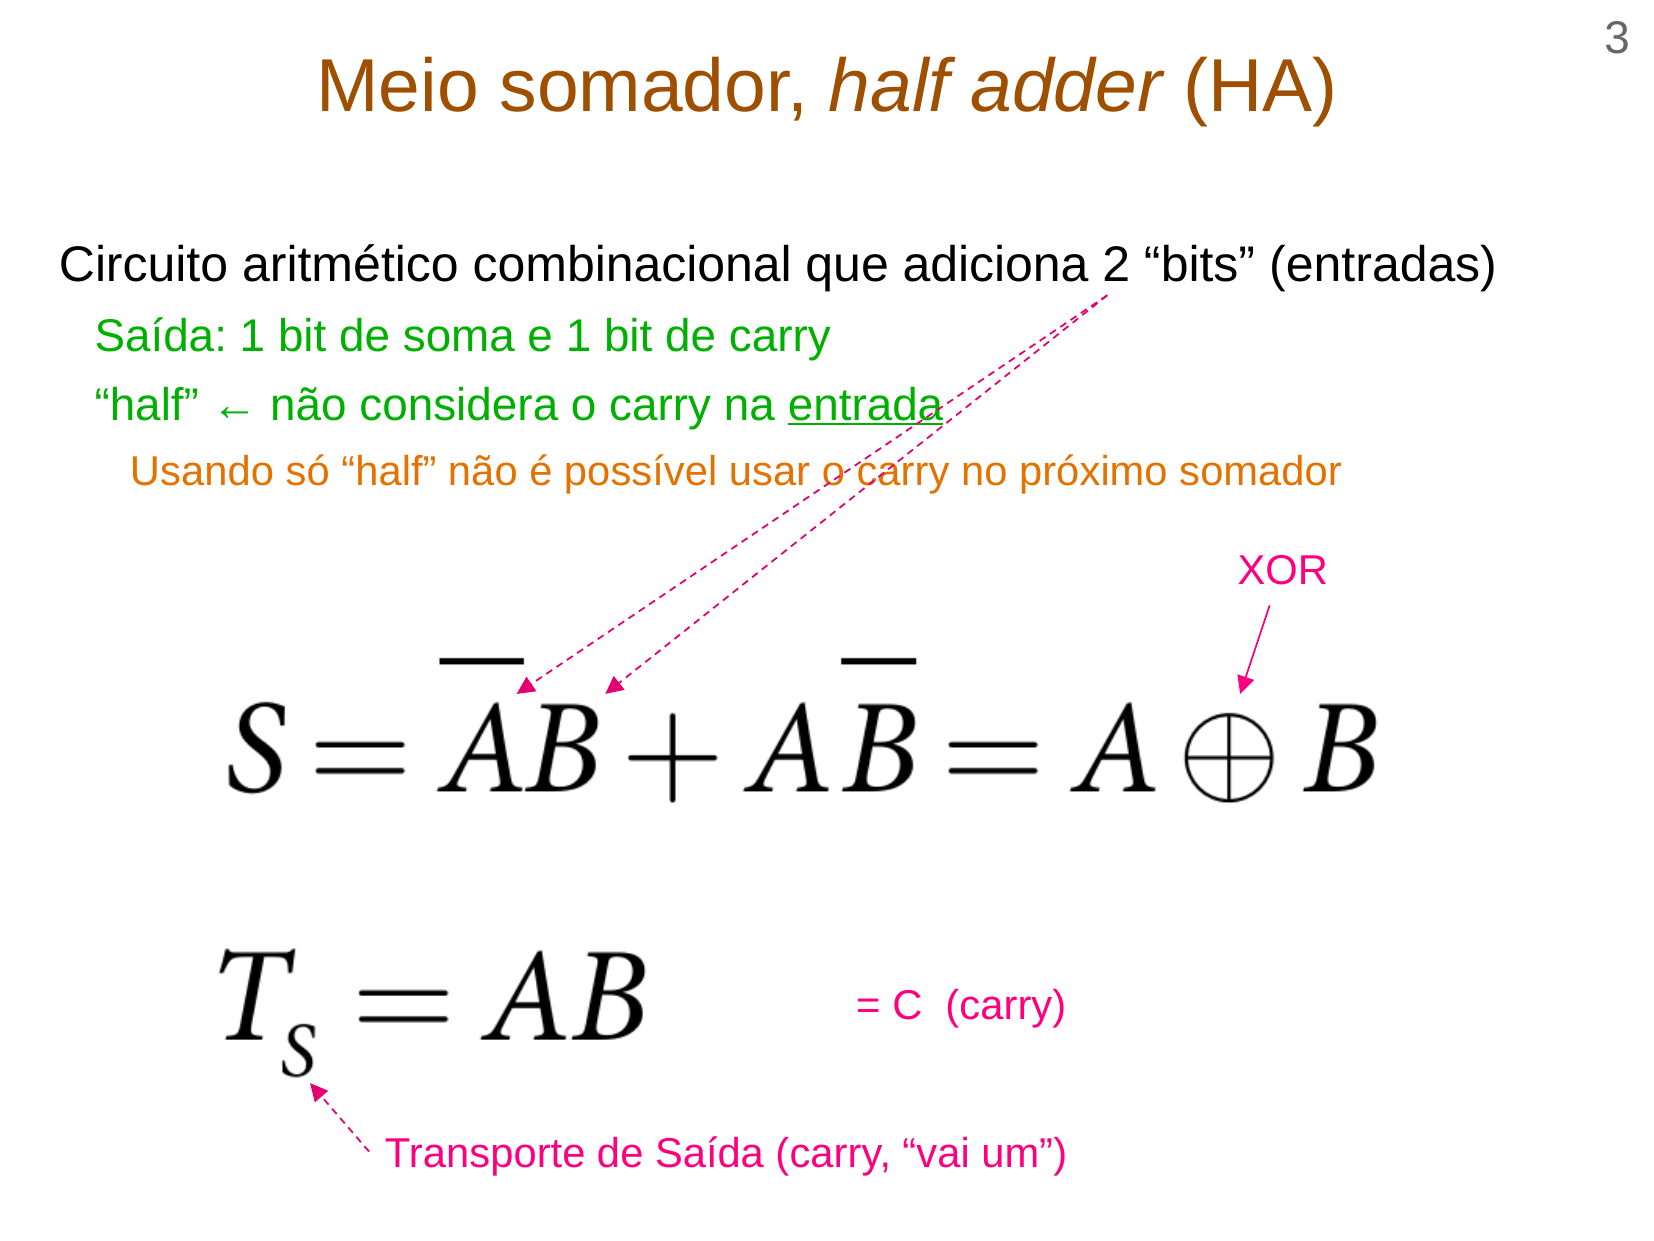

3
# Meio somador, half adder (HA)
Circuito aritmético combinacional que adiciona 2 “bits” (entradas)
Saída: 1 bit de soma e 1 bit de carry
“half” ← não considera o carry na entrada
Usando só “half” não é possível usar o carry no próximo somador
XOR
= C (carry)
Transporte de Saída (carry, “vai um”)